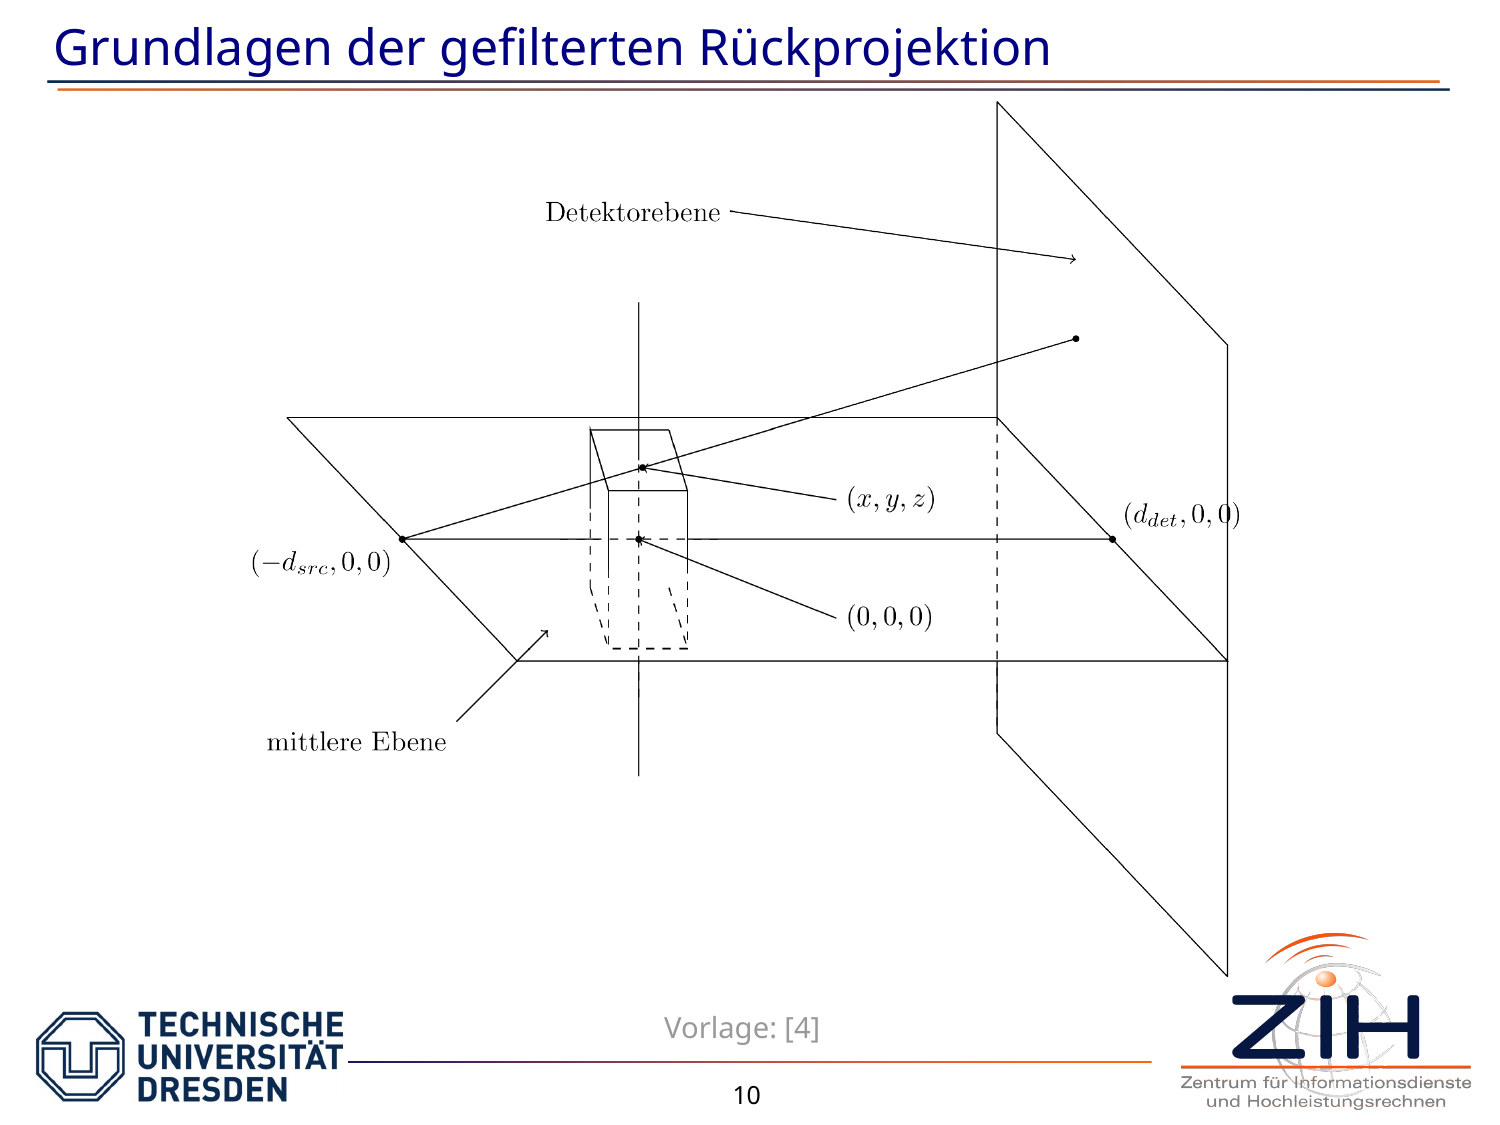

# Grundlagen der gefilterten Rückprojektion
Vorlage: [4]
10